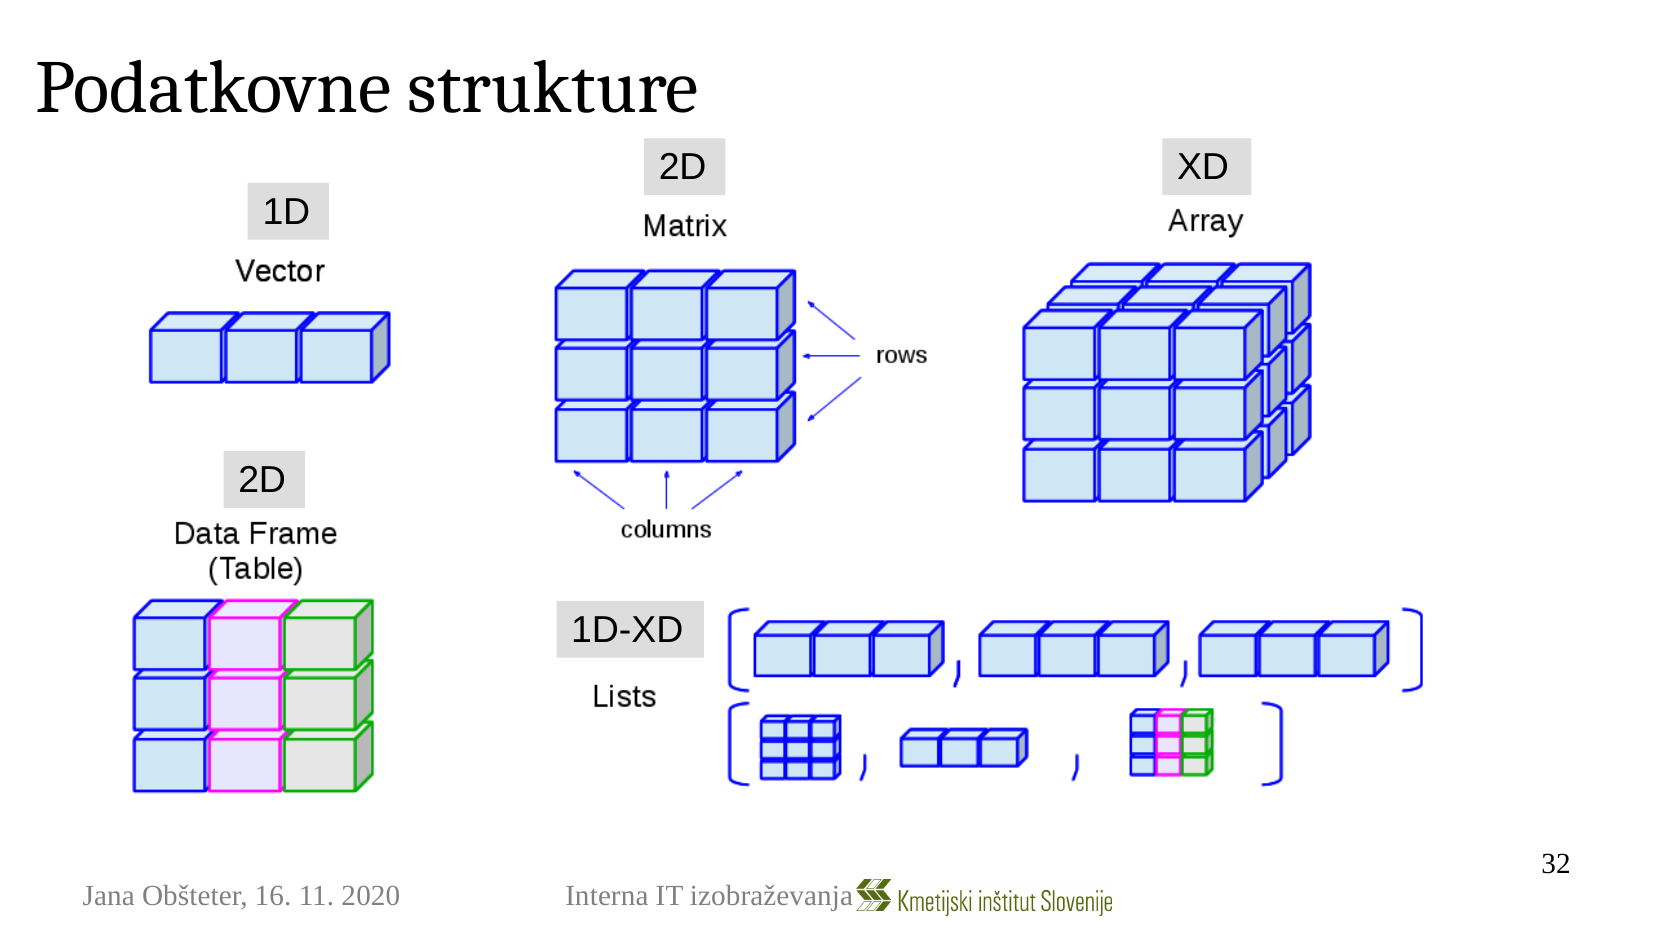

# Podatkovne strukture
2D
XD
1D
2D
1D-XD
32